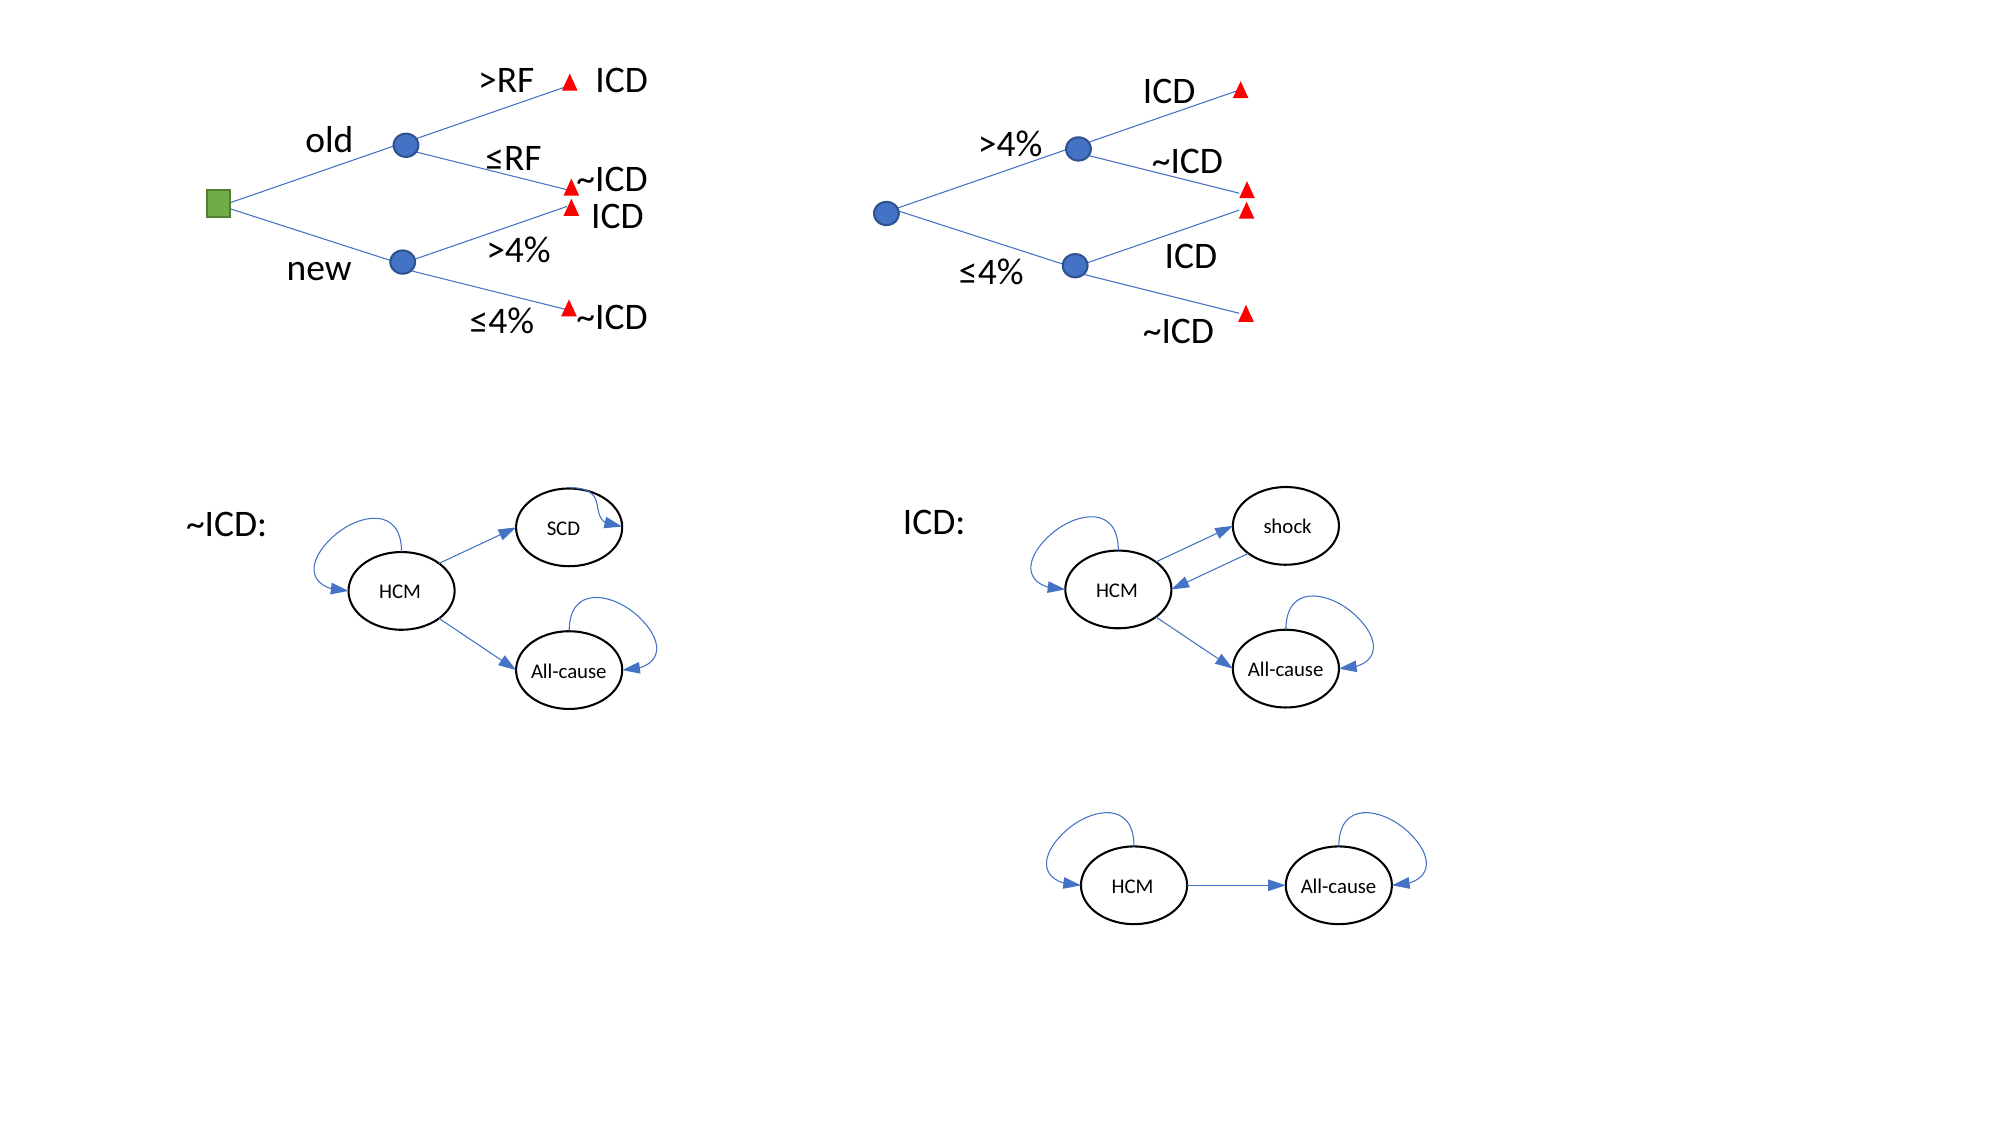

>RF
ICD
ICD
old
>4%
≤RF
~ICD
~ICD
ICD
>4%
ICD
new
≤4%
~ICD
≤4%
~ICD
ICD:
~ICD:
shock
SCD
HCM
HCM
All-cause
All-cause
HCM
All-cause